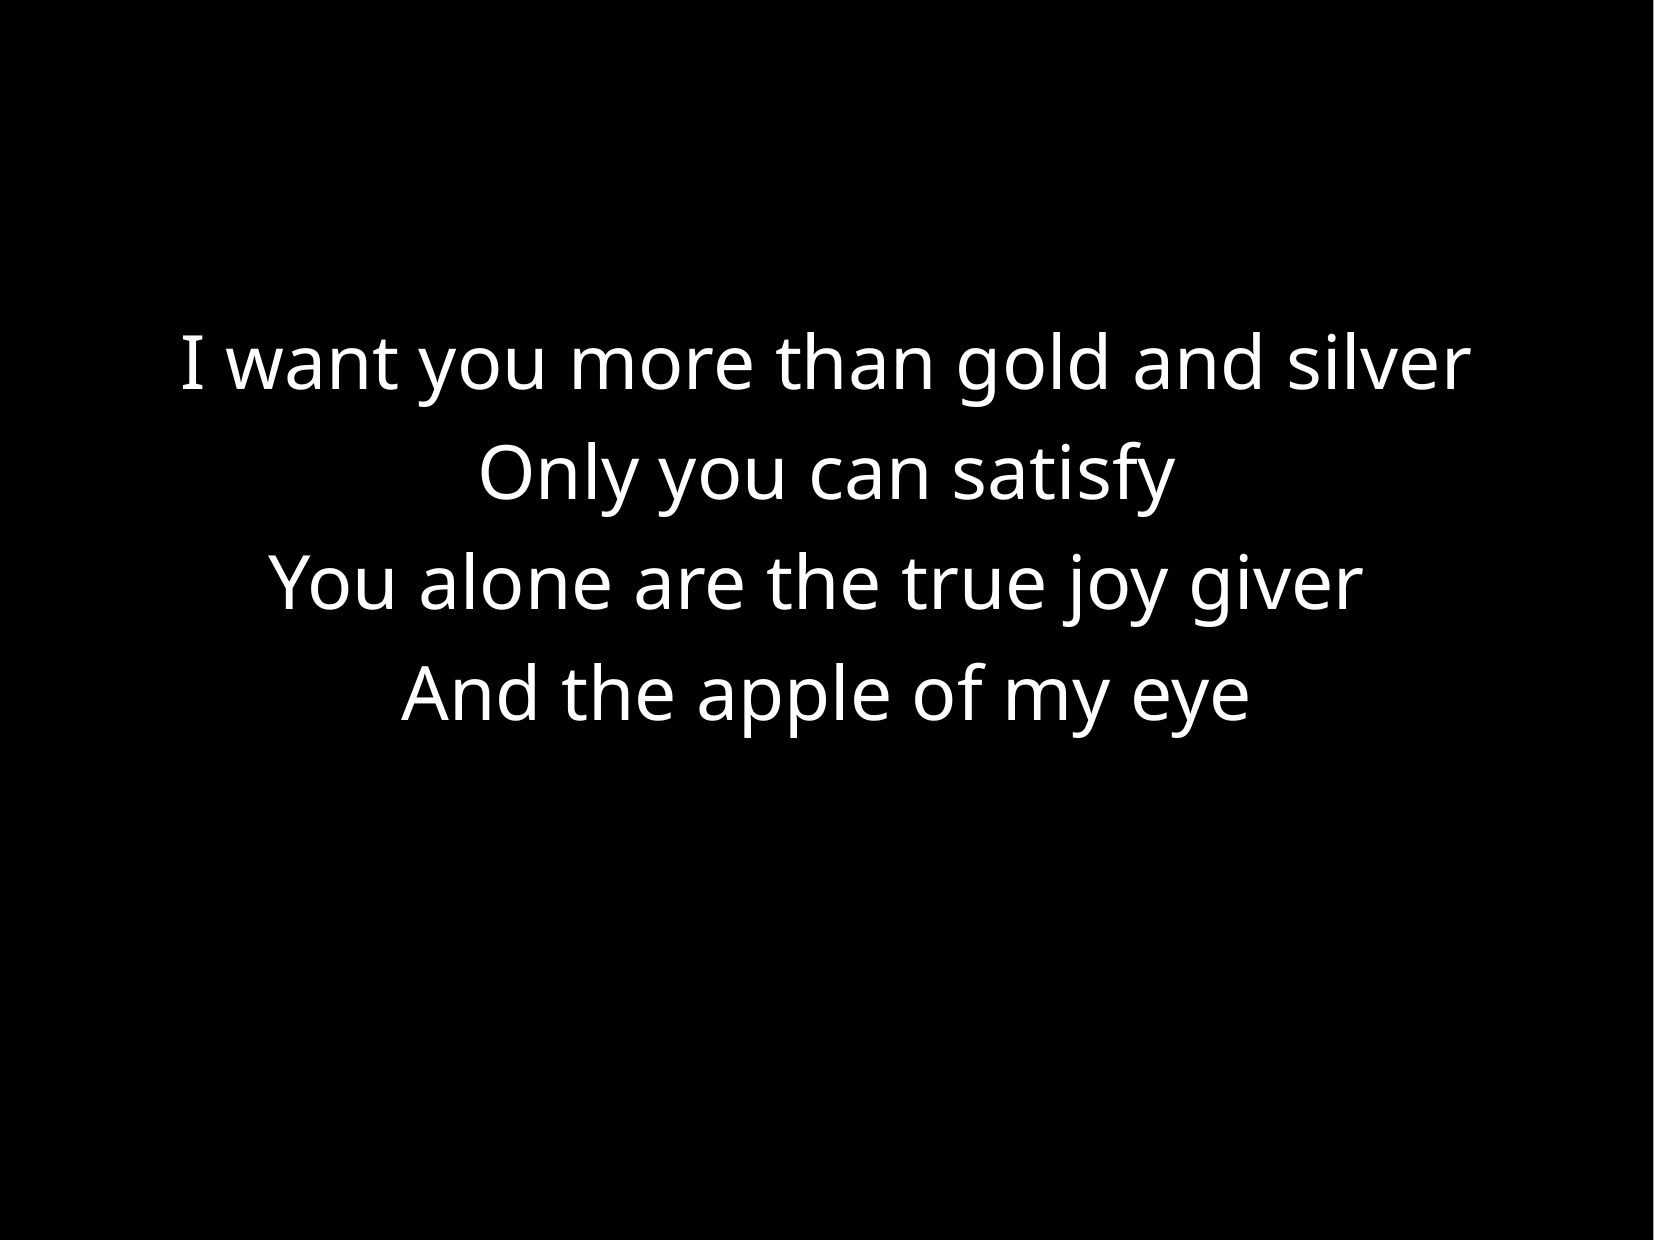

#
I want you more than gold and silver
Only you can satisfy
You alone are the true joy giver
And the apple of my eye